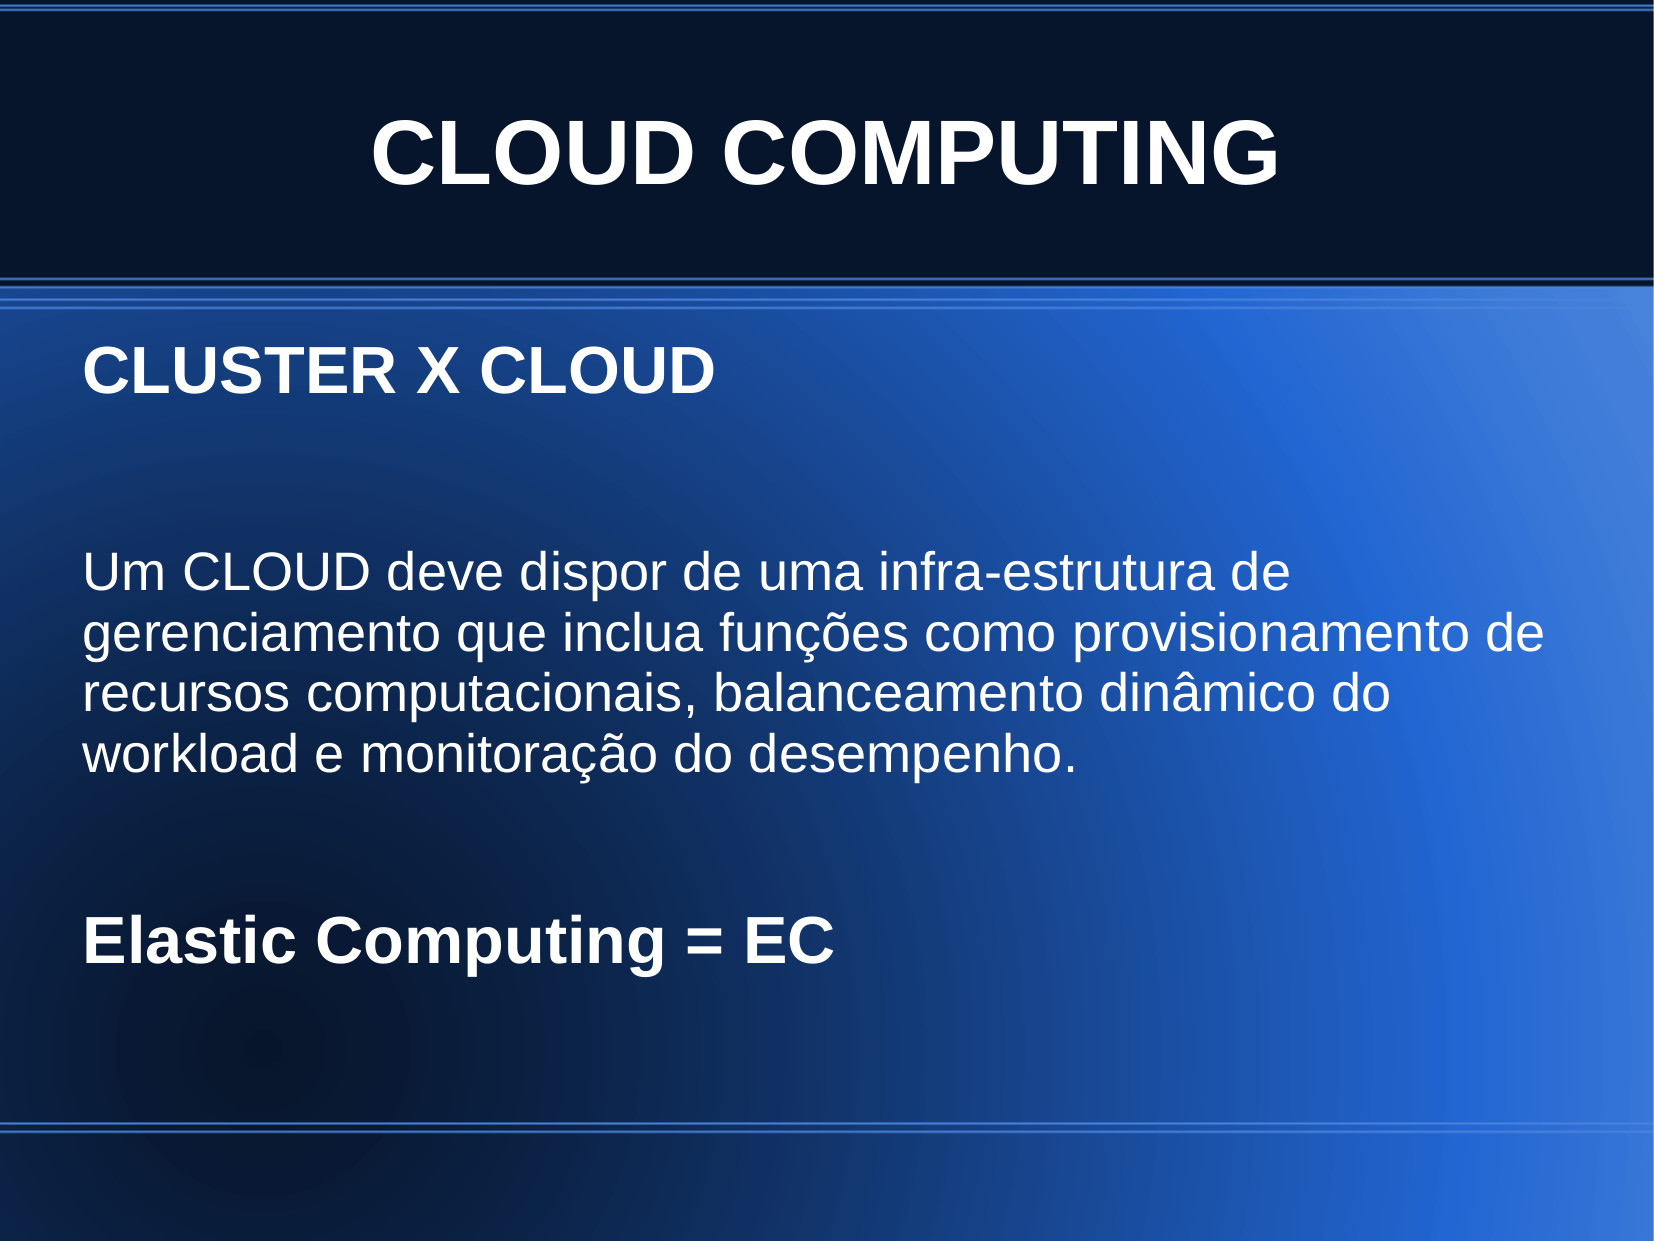

# CLOUD COMPUTING
CLUSTER X CLOUD
Um CLOUD deve dispor de uma infra-estrutura de gerenciamento que inclua funções como provisionamento de recursos computacionais, balanceamento dinâmico do workload e monitoração do desempenho.
Elastic Computing = EC